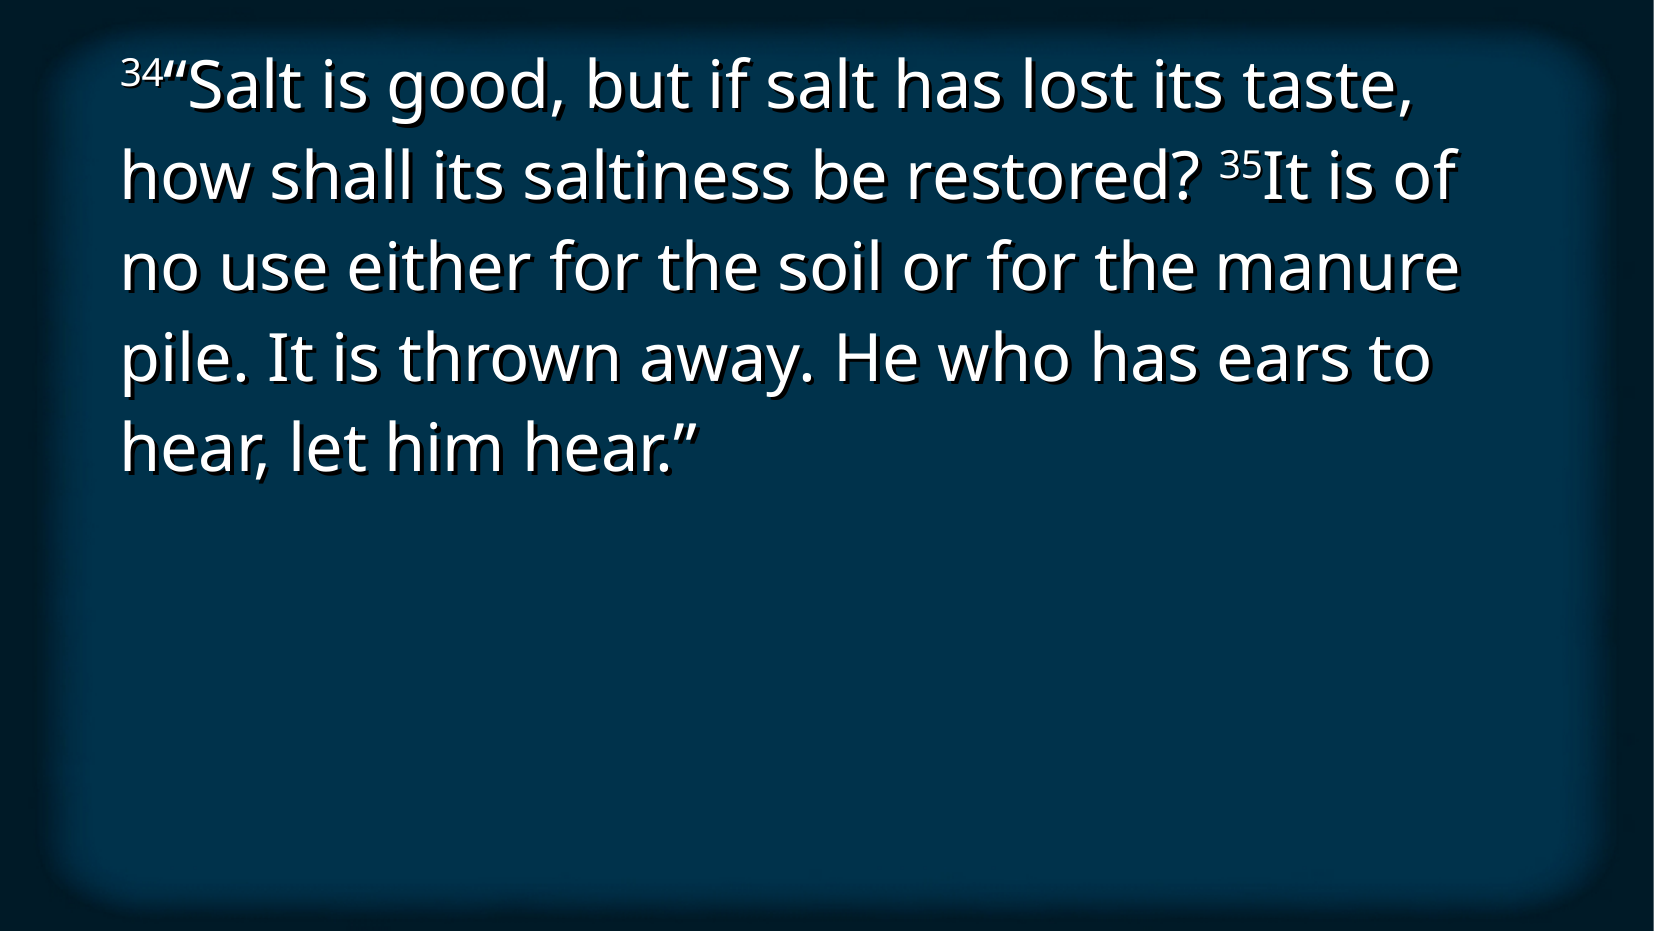

34“Salt is good, but if salt has lost its taste, how shall its saltiness be restored? 35It is of no use either for the soil or for the manure pile. It is thrown away. He who has ears to hear, let him hear.”